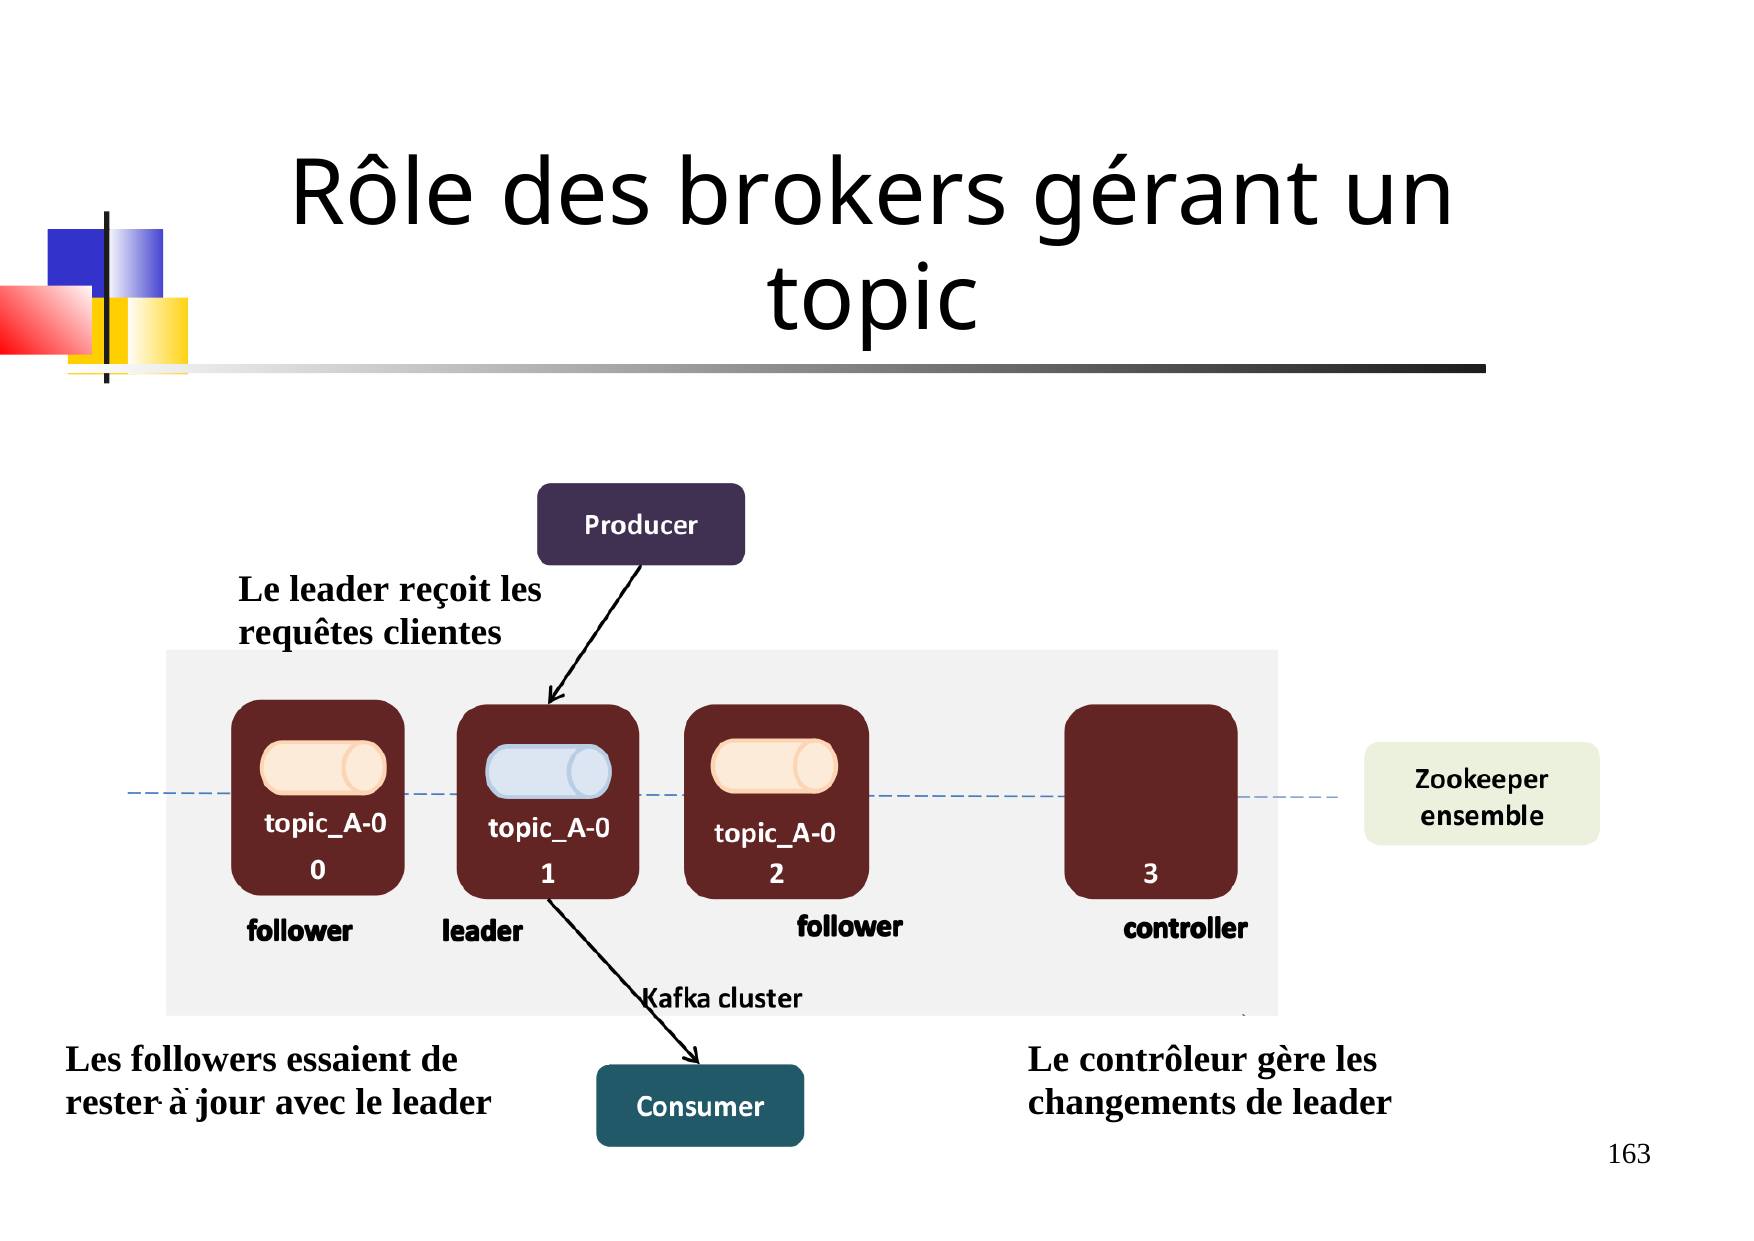

# Rôle des brokers gérant un topic
Le leader reçoit les
requêtes clientes
Les followers essaient de
rester à jour avec le leader
Le contrôleur gère les
changements de leader